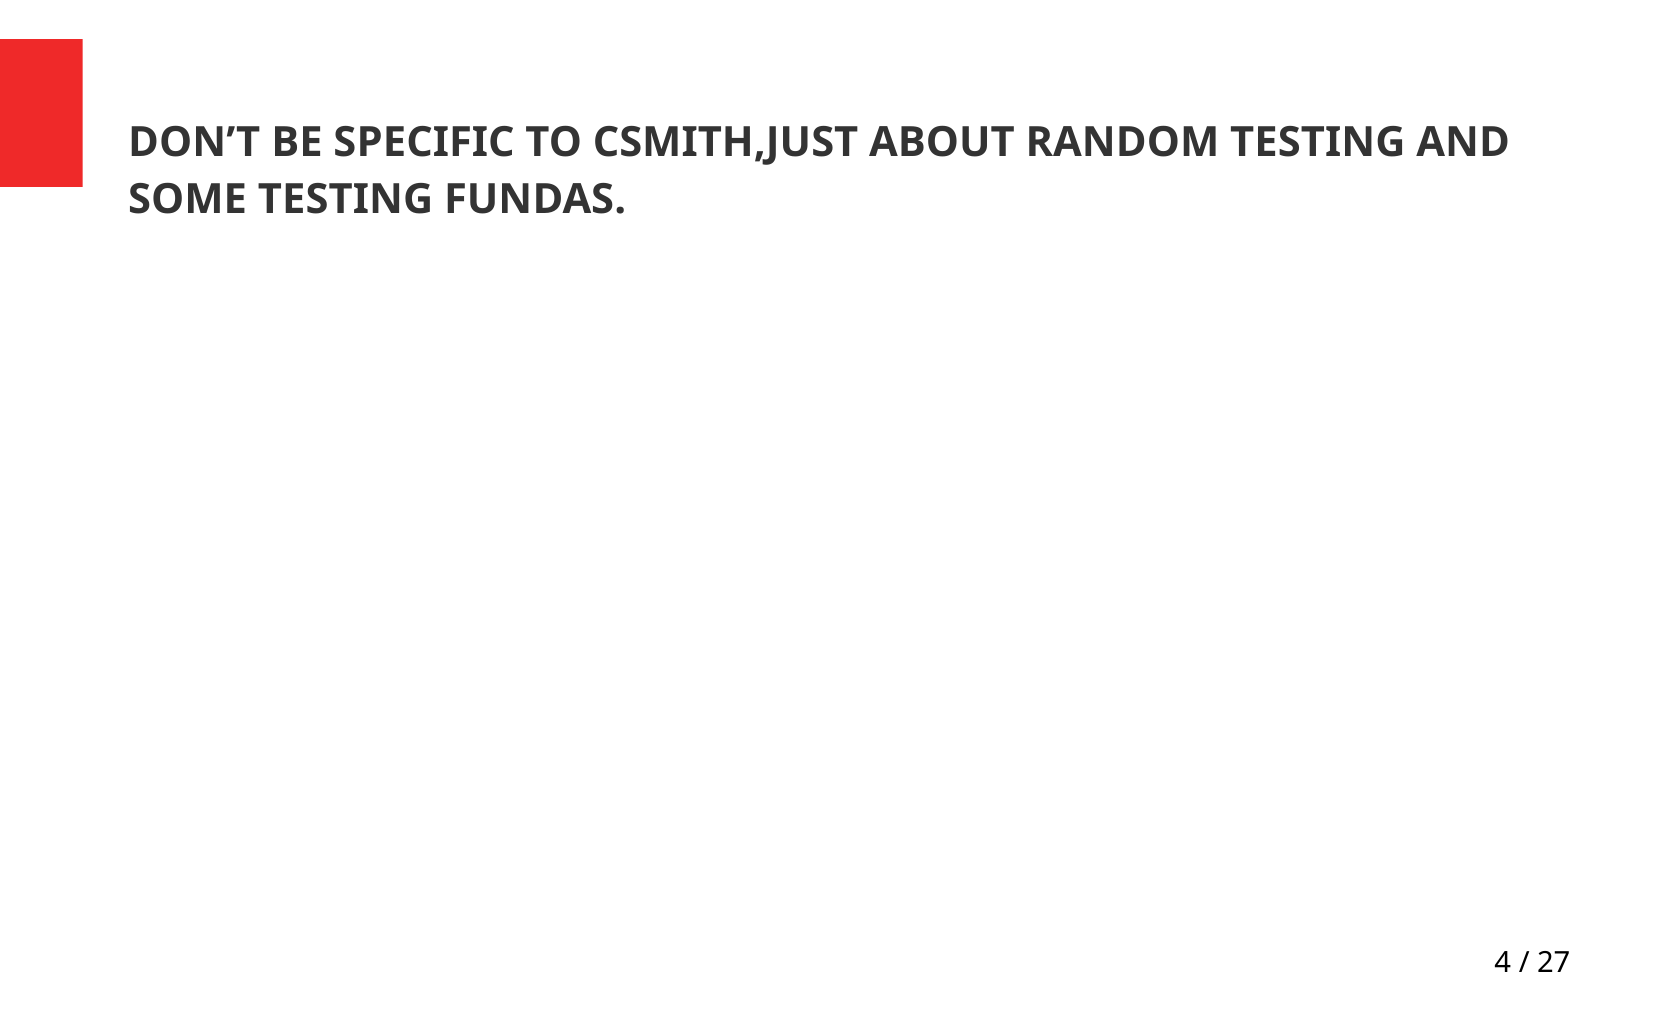

# DON’T BE SPECIFIC TO CSMITH,JUST ABOUT RANDOM TESTING AND SOME TESTING FUNDAS.
4